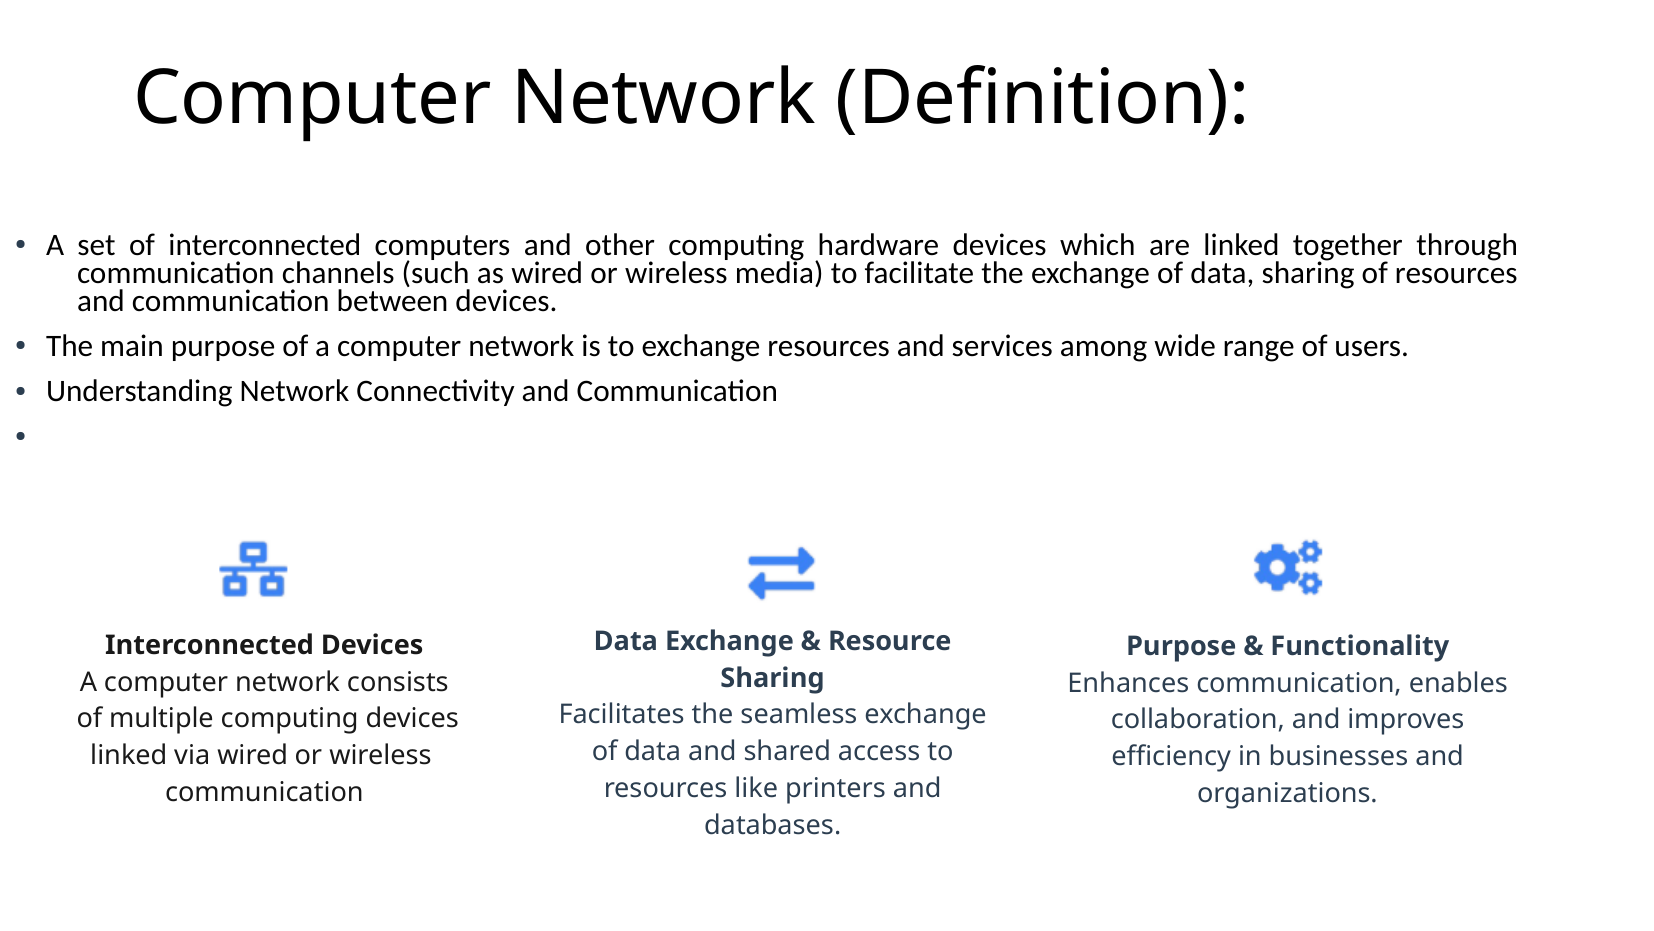

# Computer Network (Definition):
A set of interconnected computers and other computing hardware devices which are linked together through communication channels (such as wired or wireless media) to facilitate the exchange of data, sharing of resources and communication between devices.
The main purpose of a computer network is to exchange resources and services among wide range of users.
Understanding Network Connectivity and Communication
Data Exchange & Resource
Sharing
Facilitates the seamless exchange
of data and shared access to
resources like printers and
databases.
Interconnected Devices
A computer network consists
 of multiple computing devices
linked via wired or wireless
communication
Purpose & Functionality
Enhances communication, enables
collaboration, and improves
efficiency in businesses and
organizations.